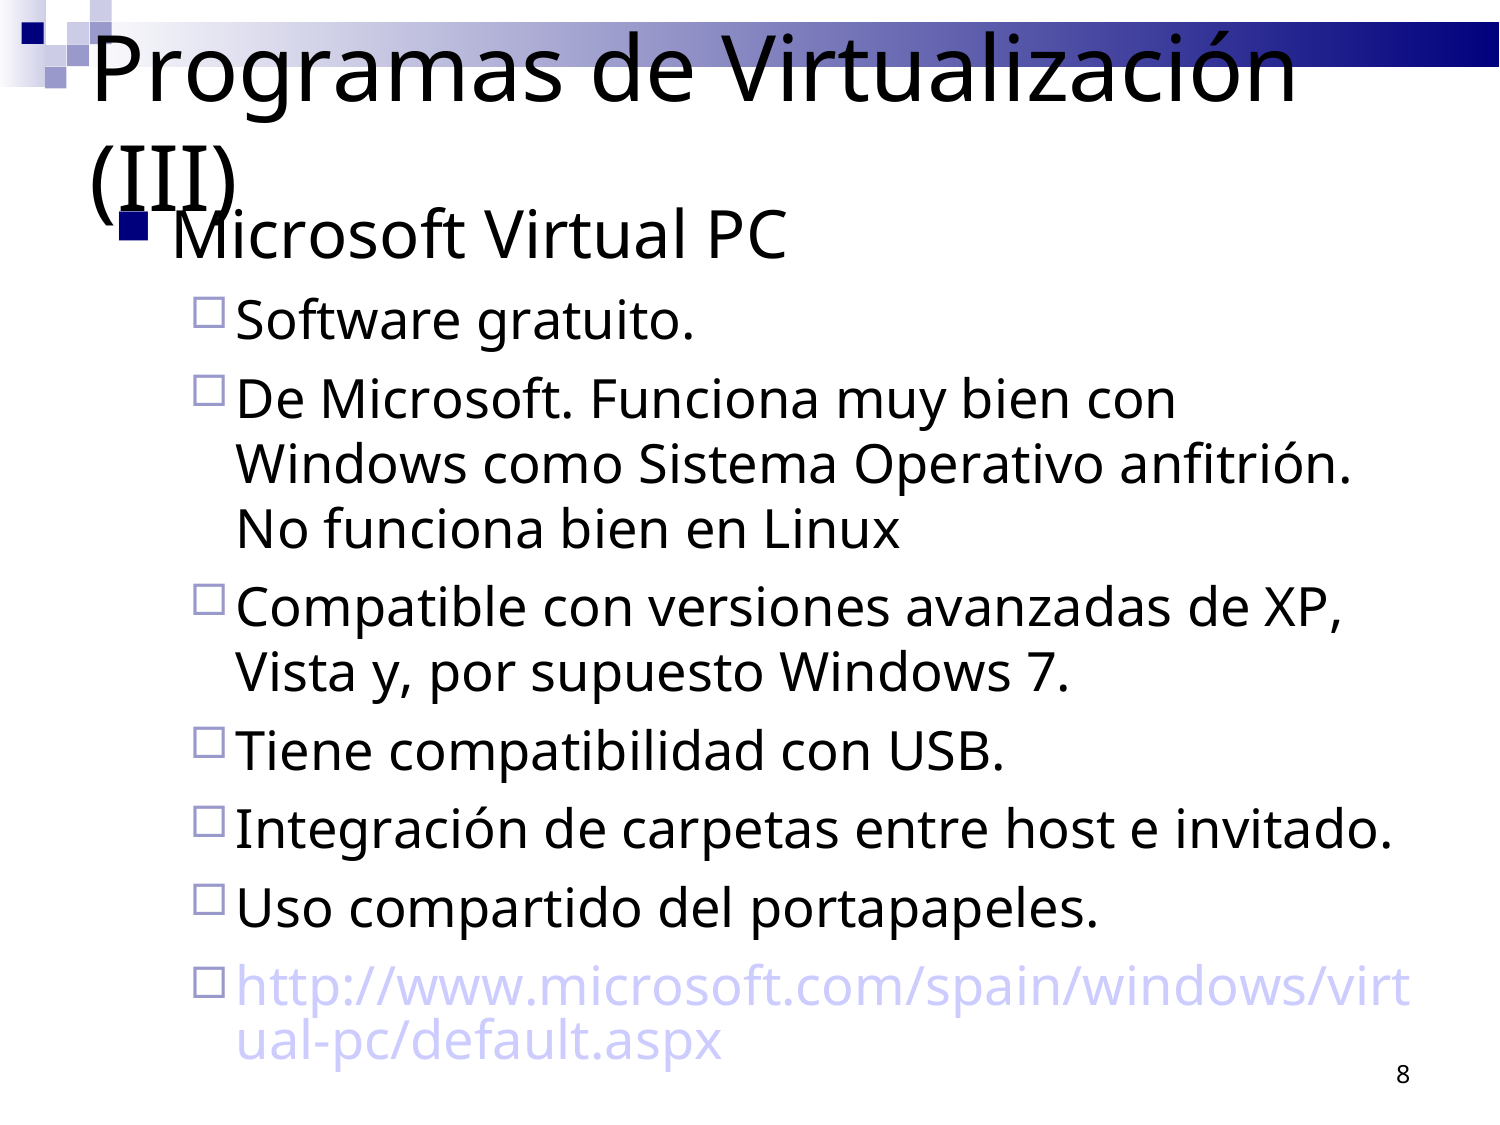

Programas de Virtualización (III)
Microsoft Virtual PC
Software gratuito.
De Microsoft. Funciona muy bien con Windows como Sistema Operativo anfitrión. No funciona bien en Linux
Compatible con versiones avanzadas de XP, Vista y, por supuesto Windows 7.
Tiene compatibilidad con USB.
Integración de carpetas entre host e invitado.
Uso compartido del portapapeles.
http://www.microsoft.com/spain/windows/virtual-pc/default.aspx